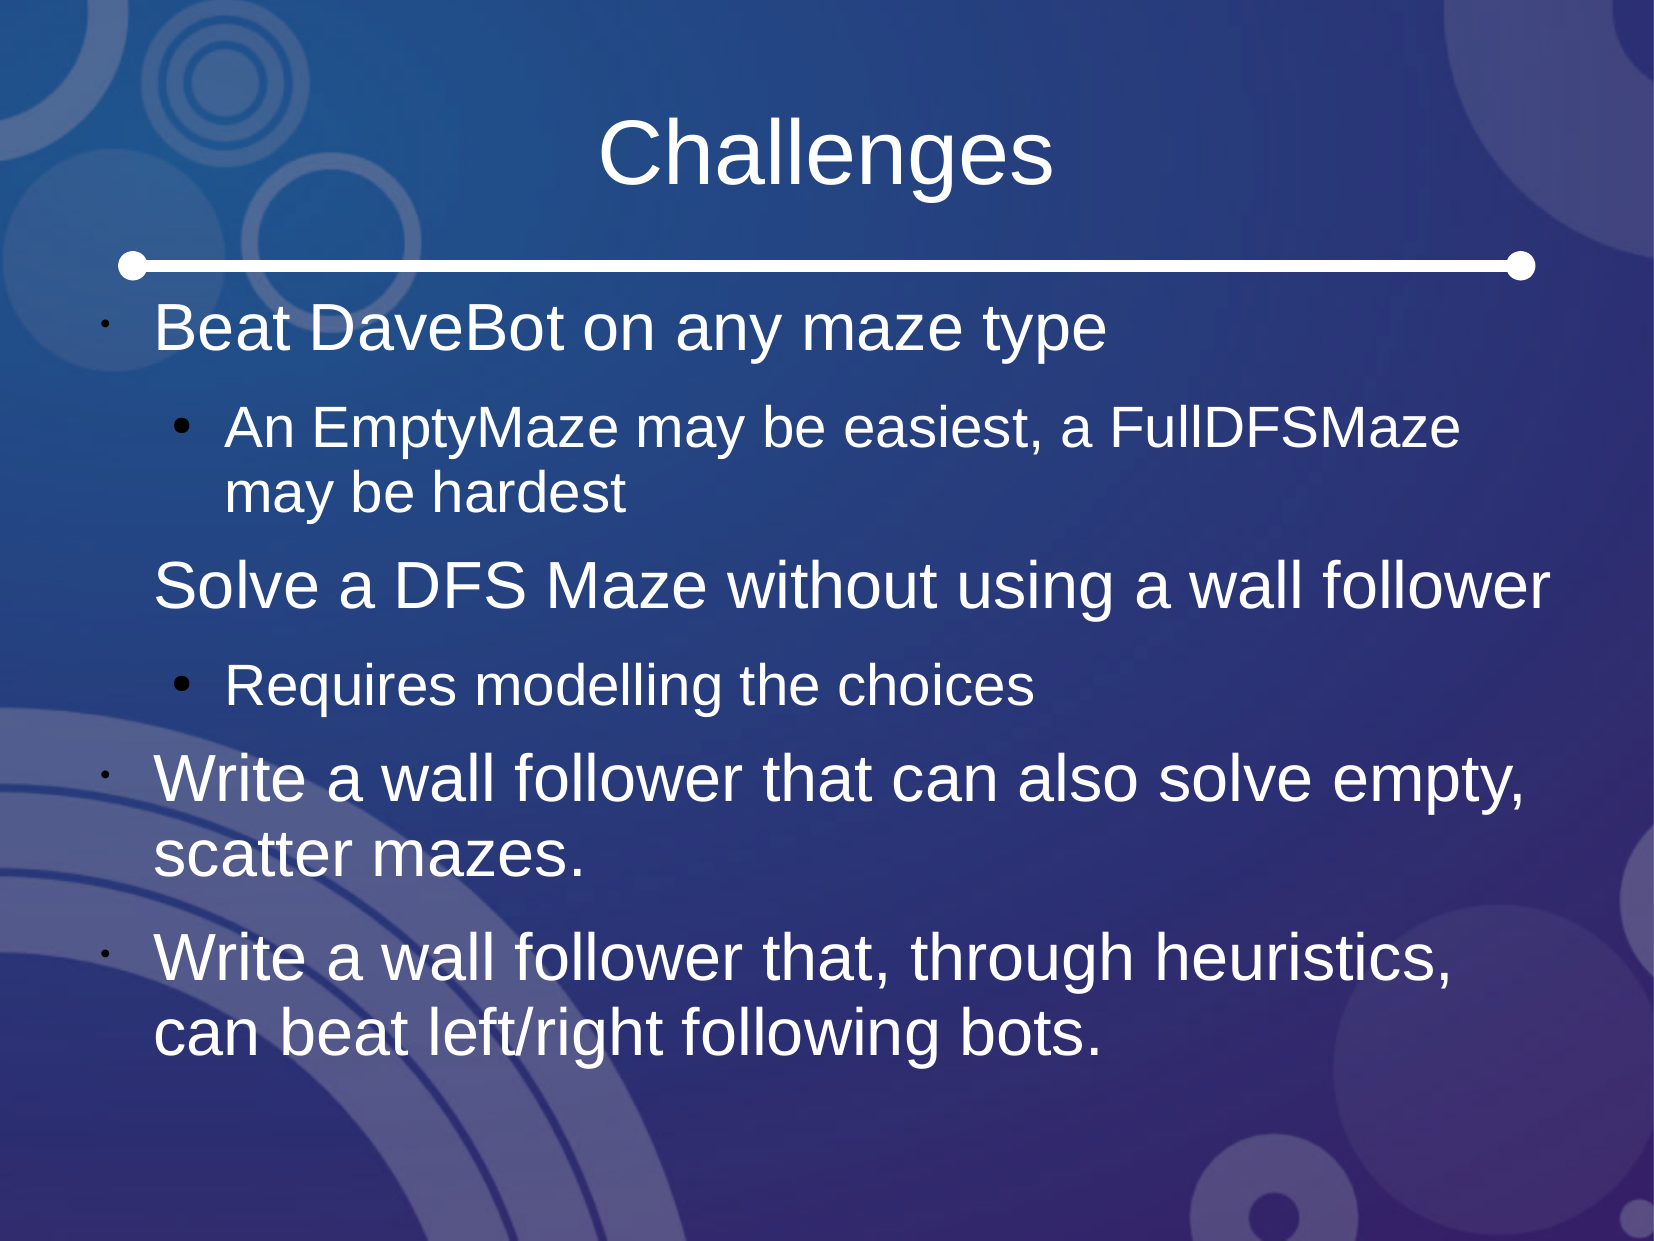

# Challenges
Beat DaveBot on any maze type
An EmptyMaze may be easiest, a FullDFSMaze may be hardest
Solve a DFS Maze without using a wall follower
Requires modelling the choices
Write a wall follower that can also solve empty, scatter mazes.
Write a wall follower that, through heuristics, can beat left/right following bots.